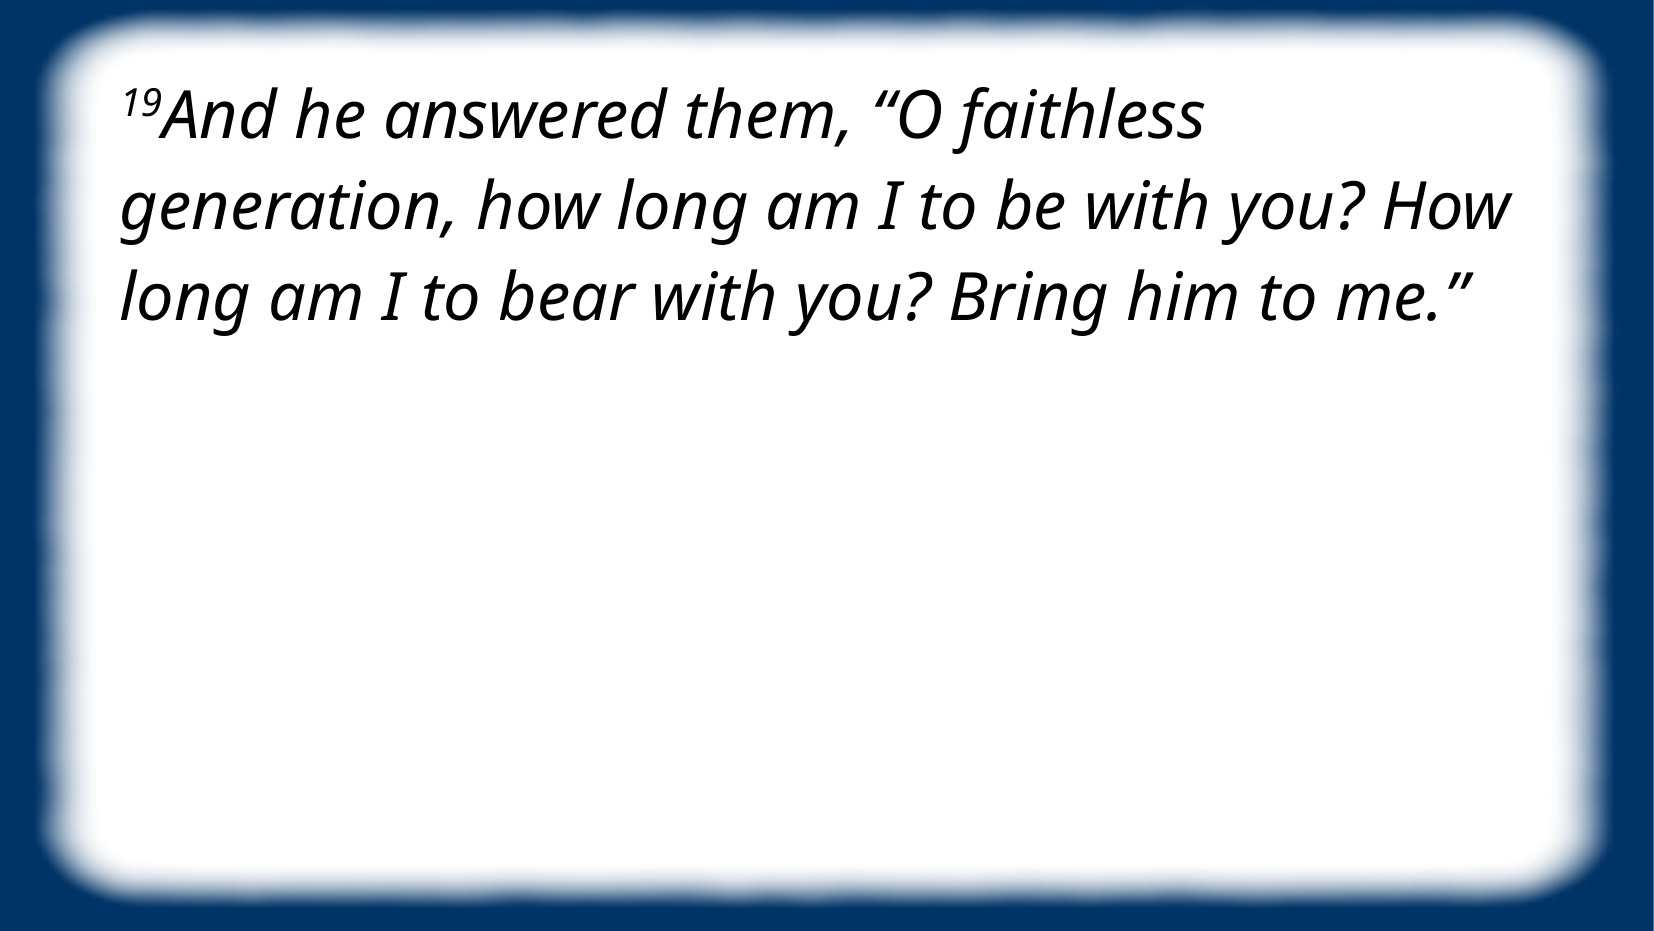

19And he answered them, “O faithless generation, how long am I to be with you? How long am I to bear with you? Bring him to me.”